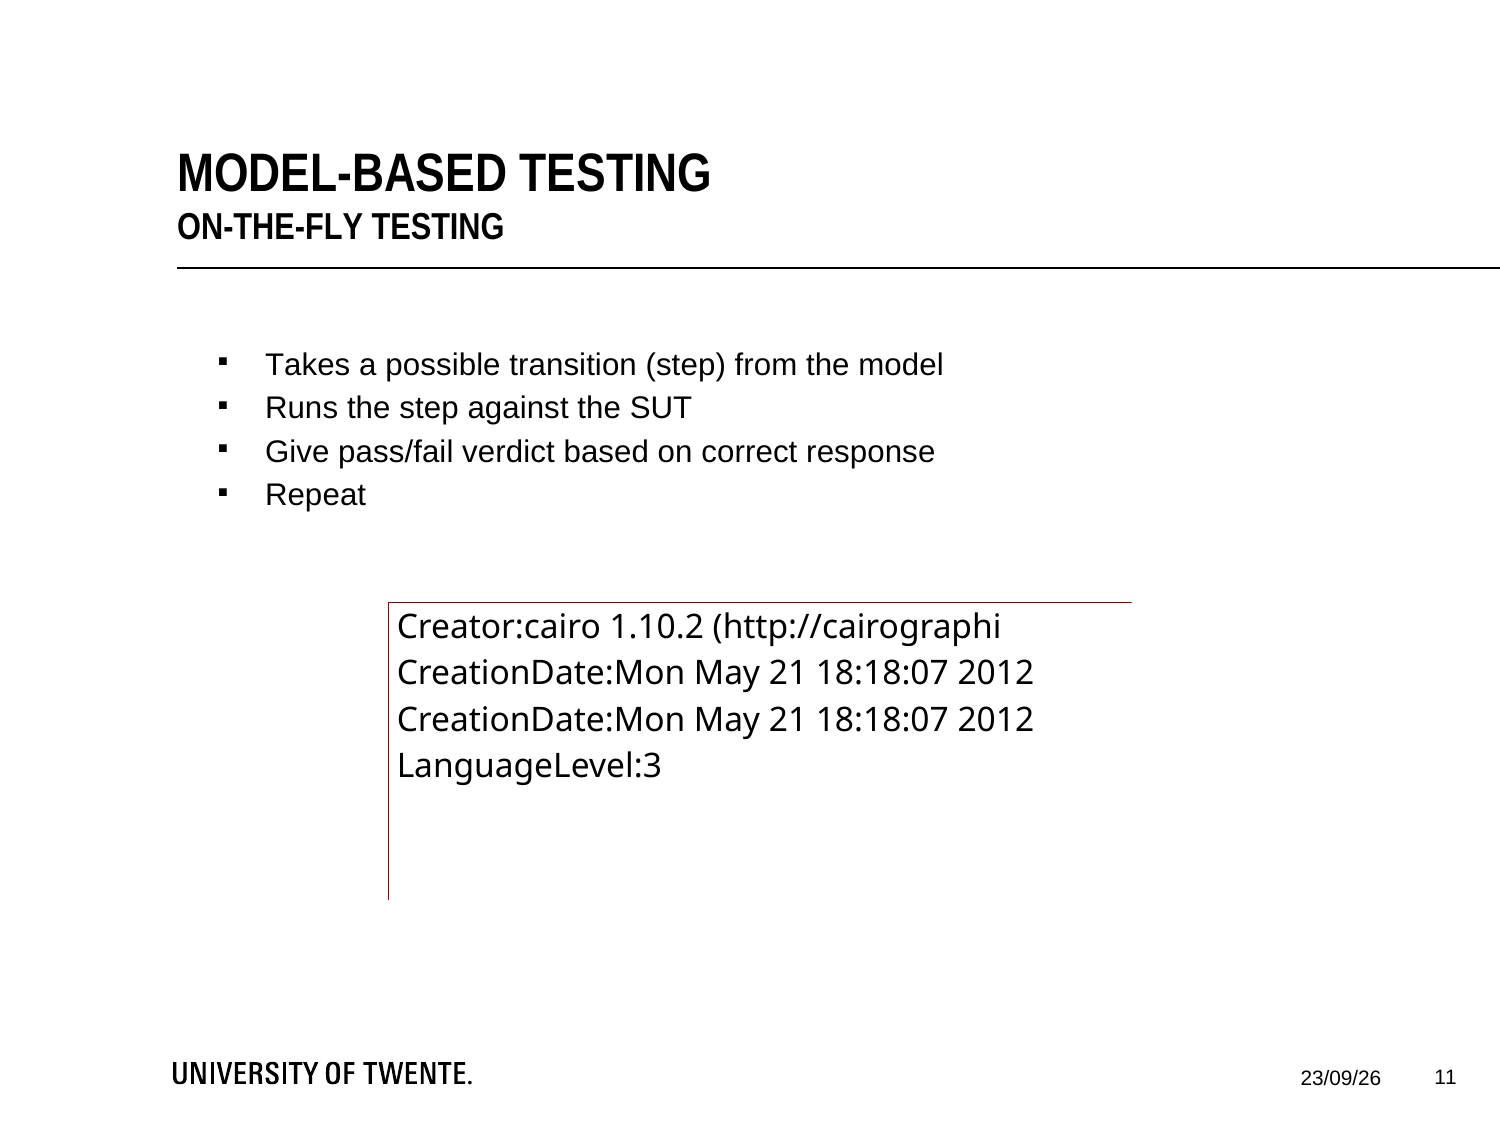

# MODEL-BASED TESTING ON-THE-FLY TESTING
Takes a possible transition (step) from the model
Runs the step against the SUT
Give pass/fail verdict based on correct response
Repeat